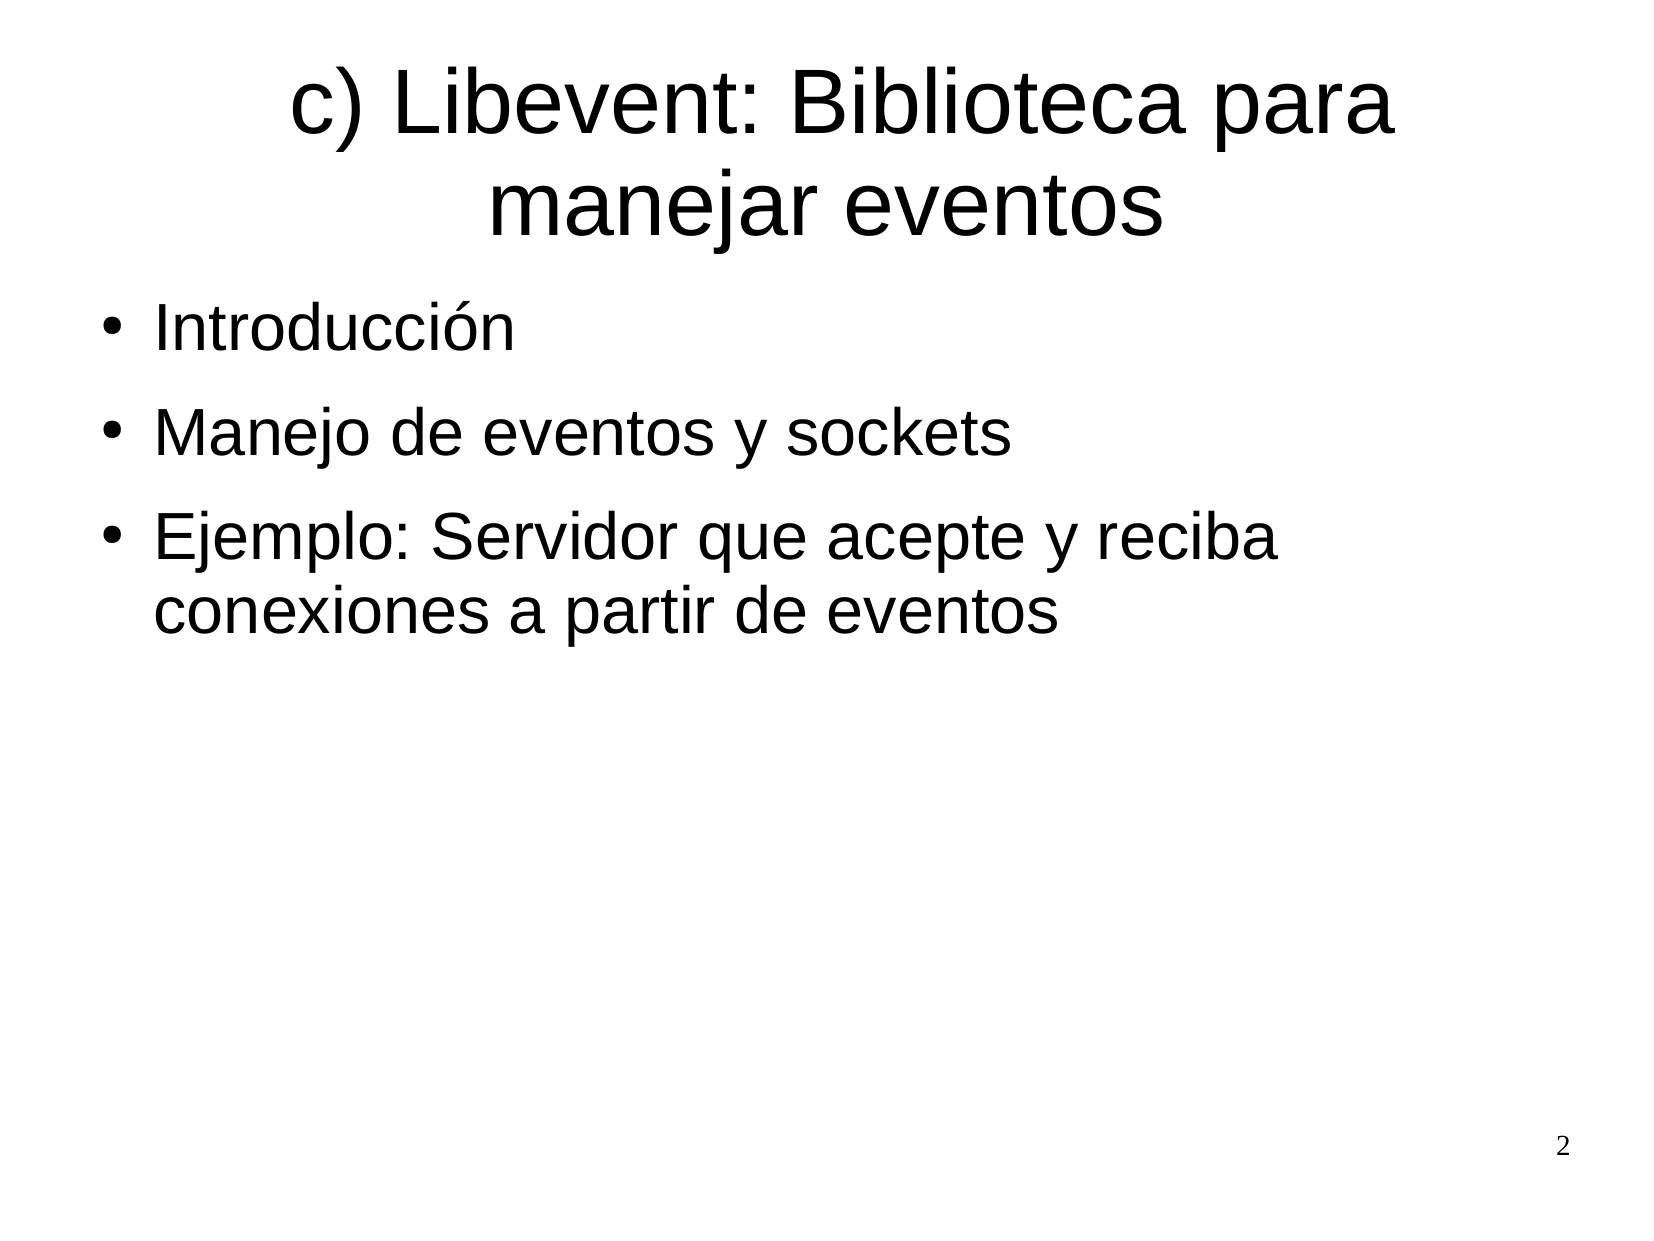

# c) Libevent: Biblioteca para manejar eventos
Introducción
Manejo de eventos y sockets
Ejemplo: Servidor que acepte y reciba conexiones a partir de eventos
2